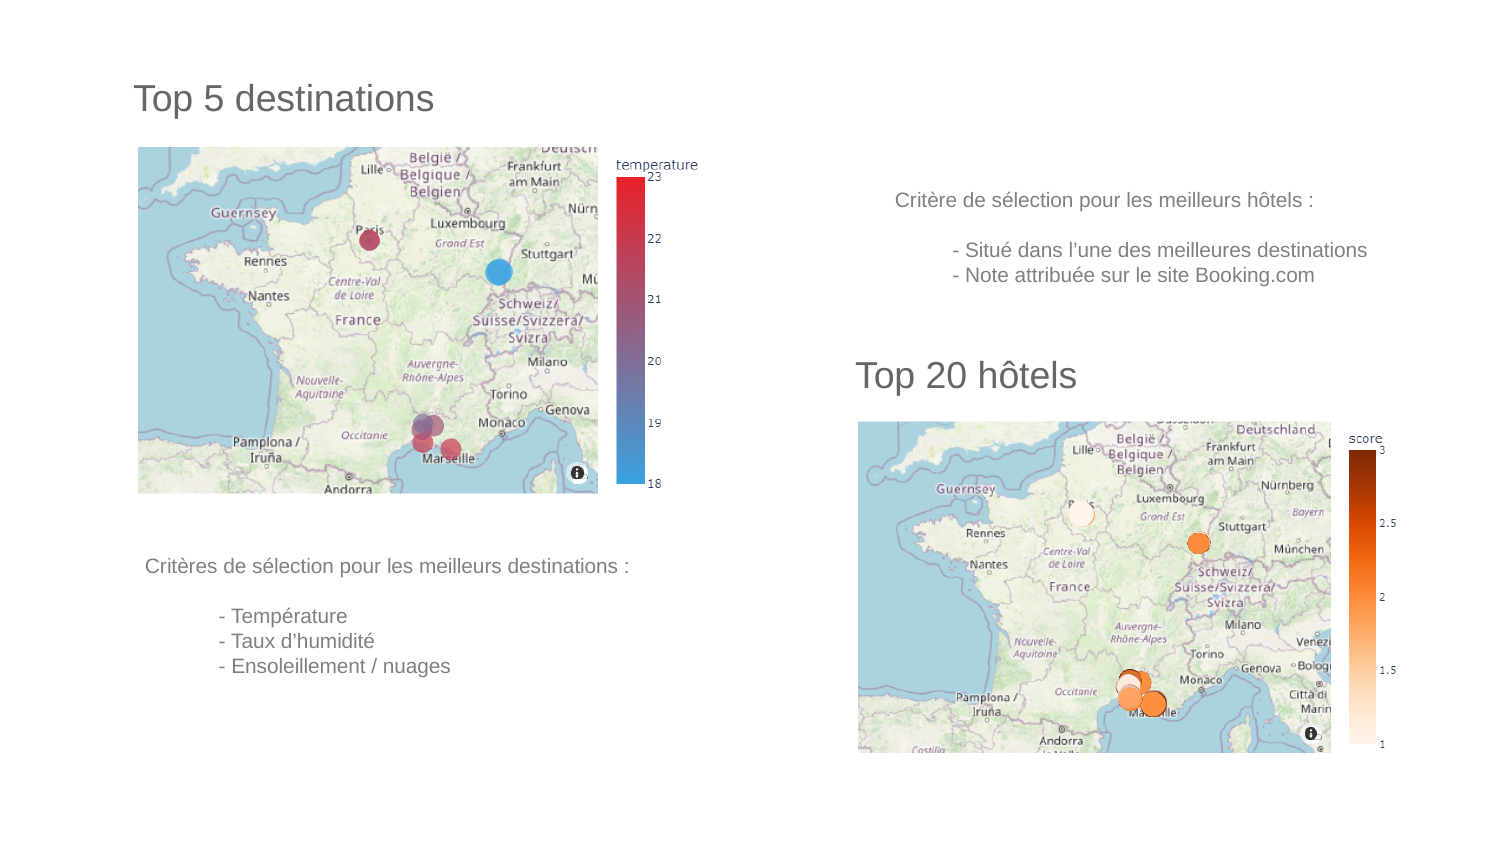

# Top 5 destinations
Critère de sélection pour les meilleurs hôtels :
 - Situé dans l’une des meilleures destinations
 - Note attribuée sur le site Booking.com
Top 20 hôtels
Critères de sélection pour les meilleurs destinations :
	- Température
	- Taux d’humidité
	- Ensoleillement / nuages